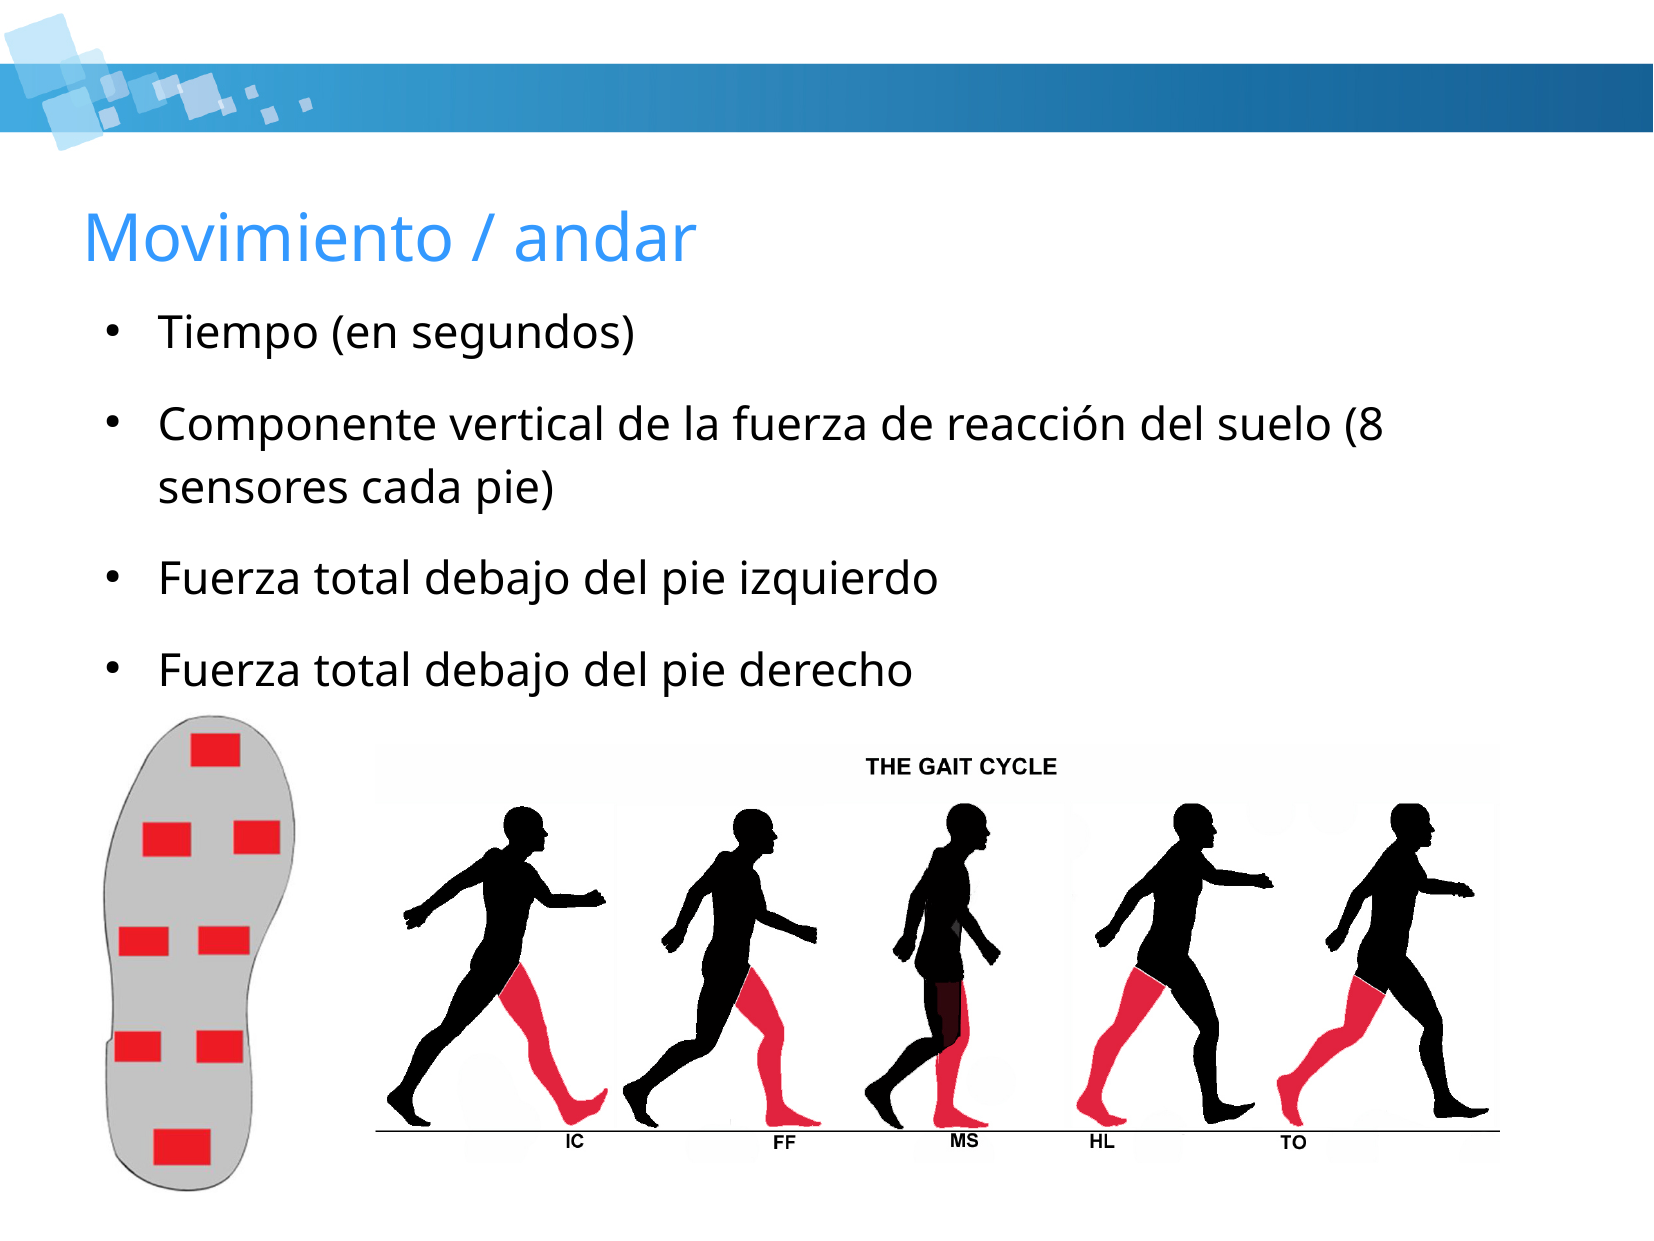

# Movimiento / andar
Tiempo (en segundos)
Componente vertical de la fuerza de reacción del suelo (8 sensores cada pie)
Fuerza total debajo del pie izquierdo
Fuerza total debajo del pie derecho